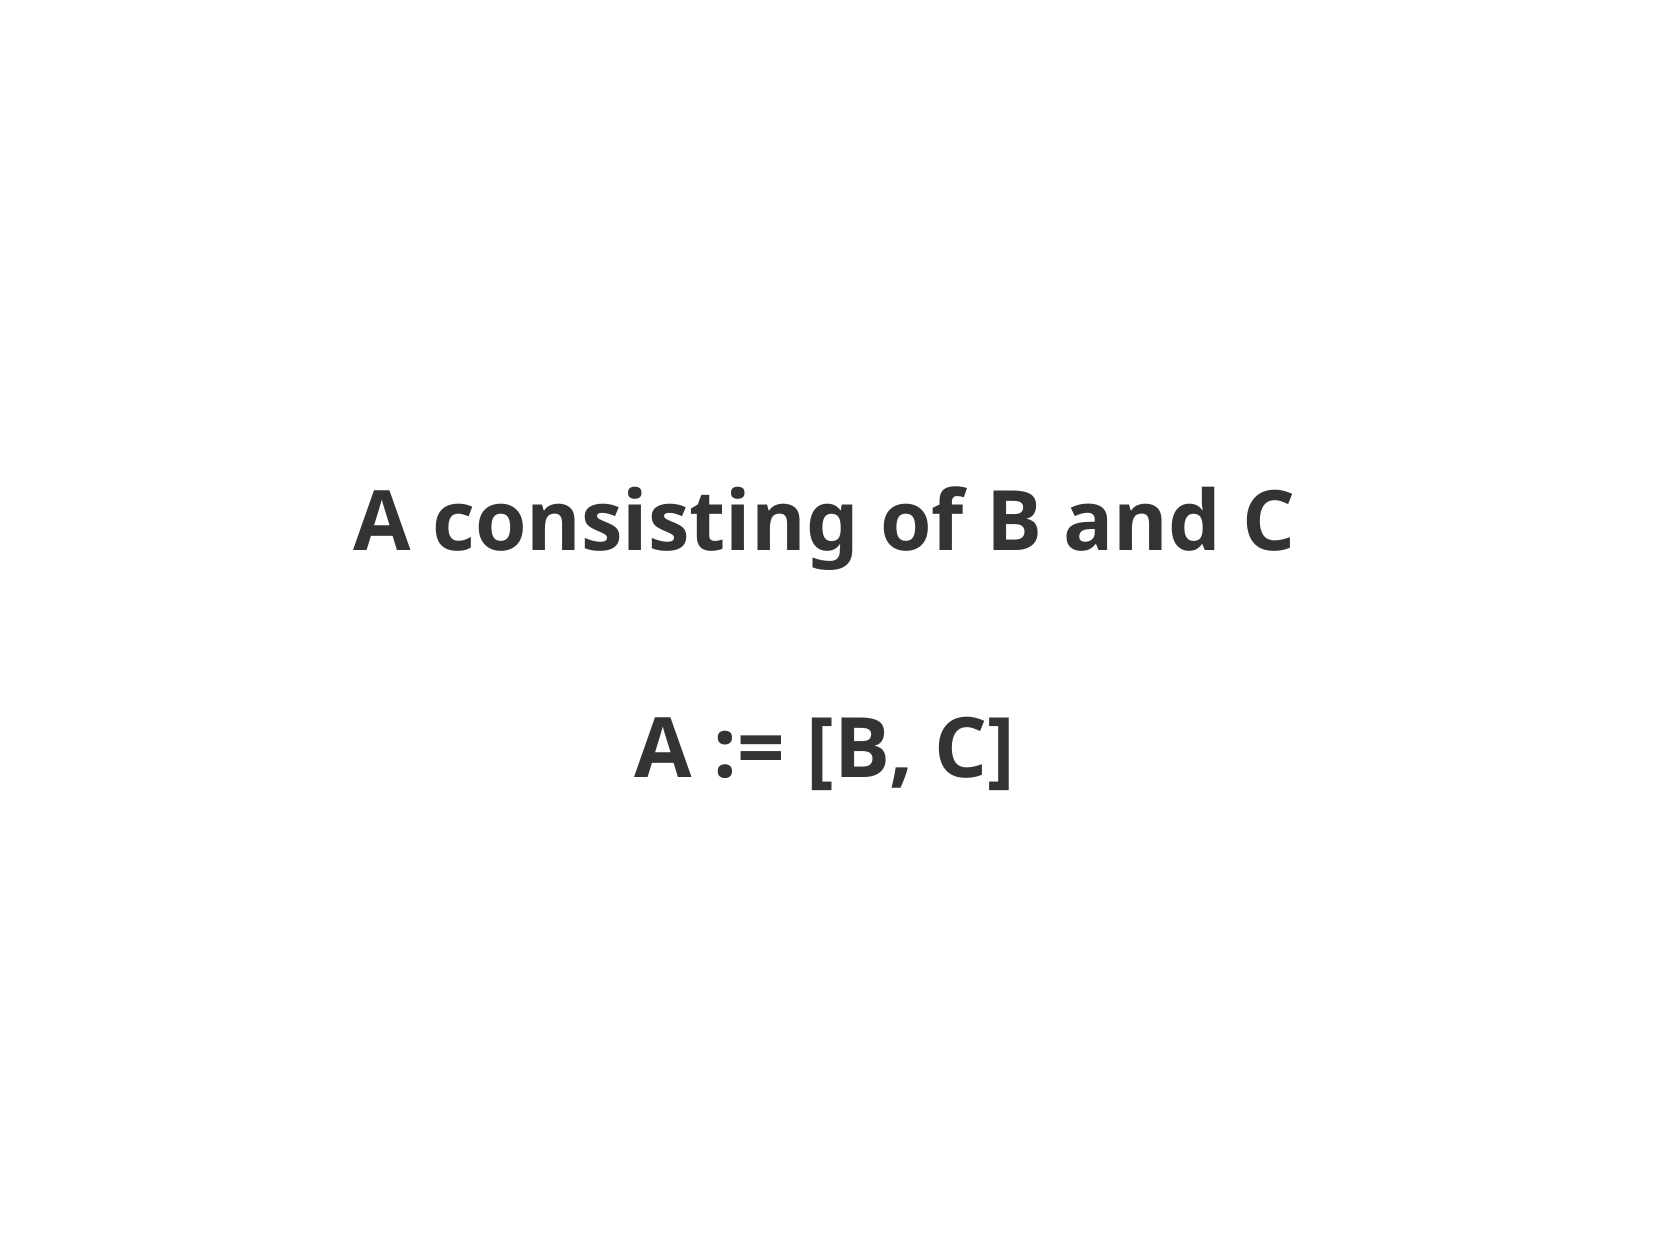

#
A consisting of B and C
A := [B, C]